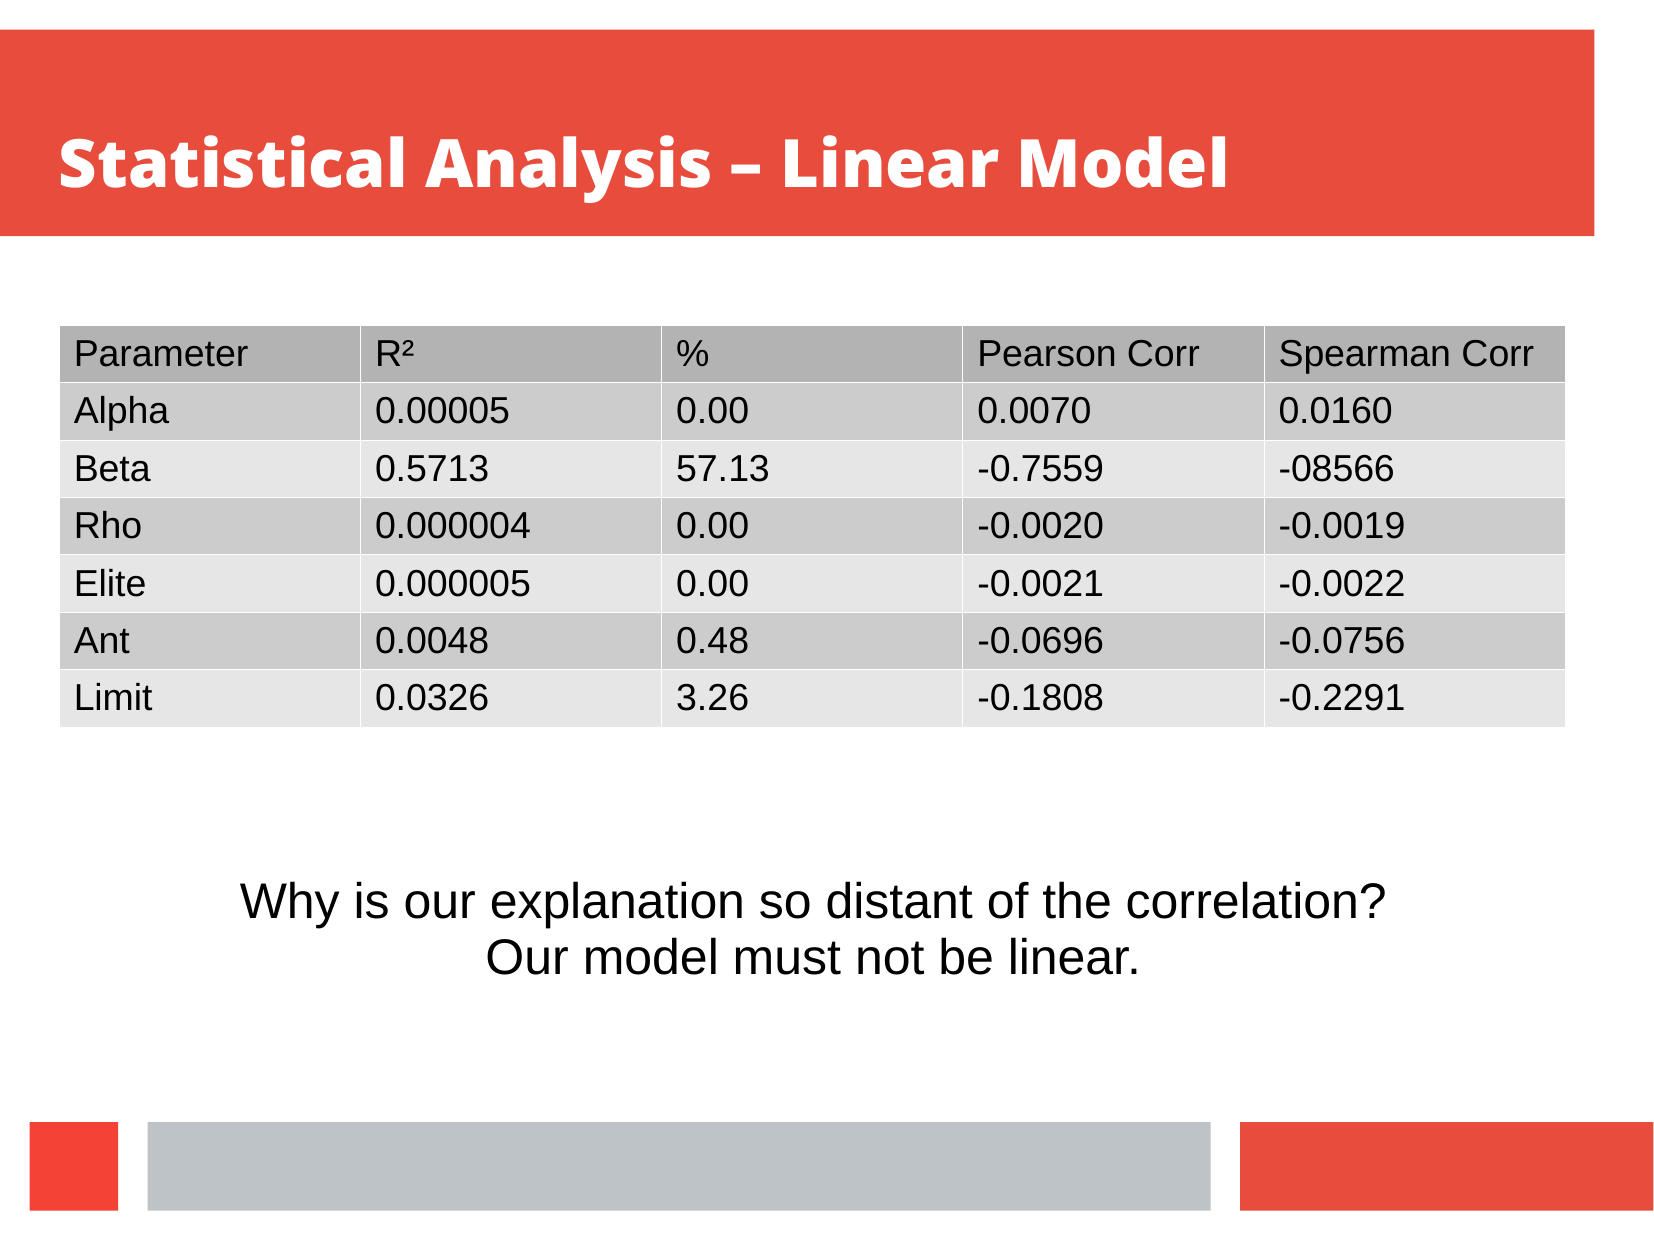

# Statistical Analysis – Linear Model
| Parameter | R² | % | Pearson Corr | Spearman Corr |
| --- | --- | --- | --- | --- |
| Alpha | 0.00005 | 0.00 | 0.0070 | 0.0160 |
| Beta | 0.5713 | 57.13 | -0.7559 | -08566 |
| Rho | 0.000004 | 0.00 | -0.0020 | -0.0019 |
| Elite | 0.000005 | 0.00 | -0.0021 | -0.0022 |
| Ant | 0.0048 | 0.48 | -0.0696 | -0.0756 |
| Limit | 0.0326 | 3.26 | -0.1808 | -0.2291 |
Why is our explanation so distant of the correlation?
Our model must not be linear.